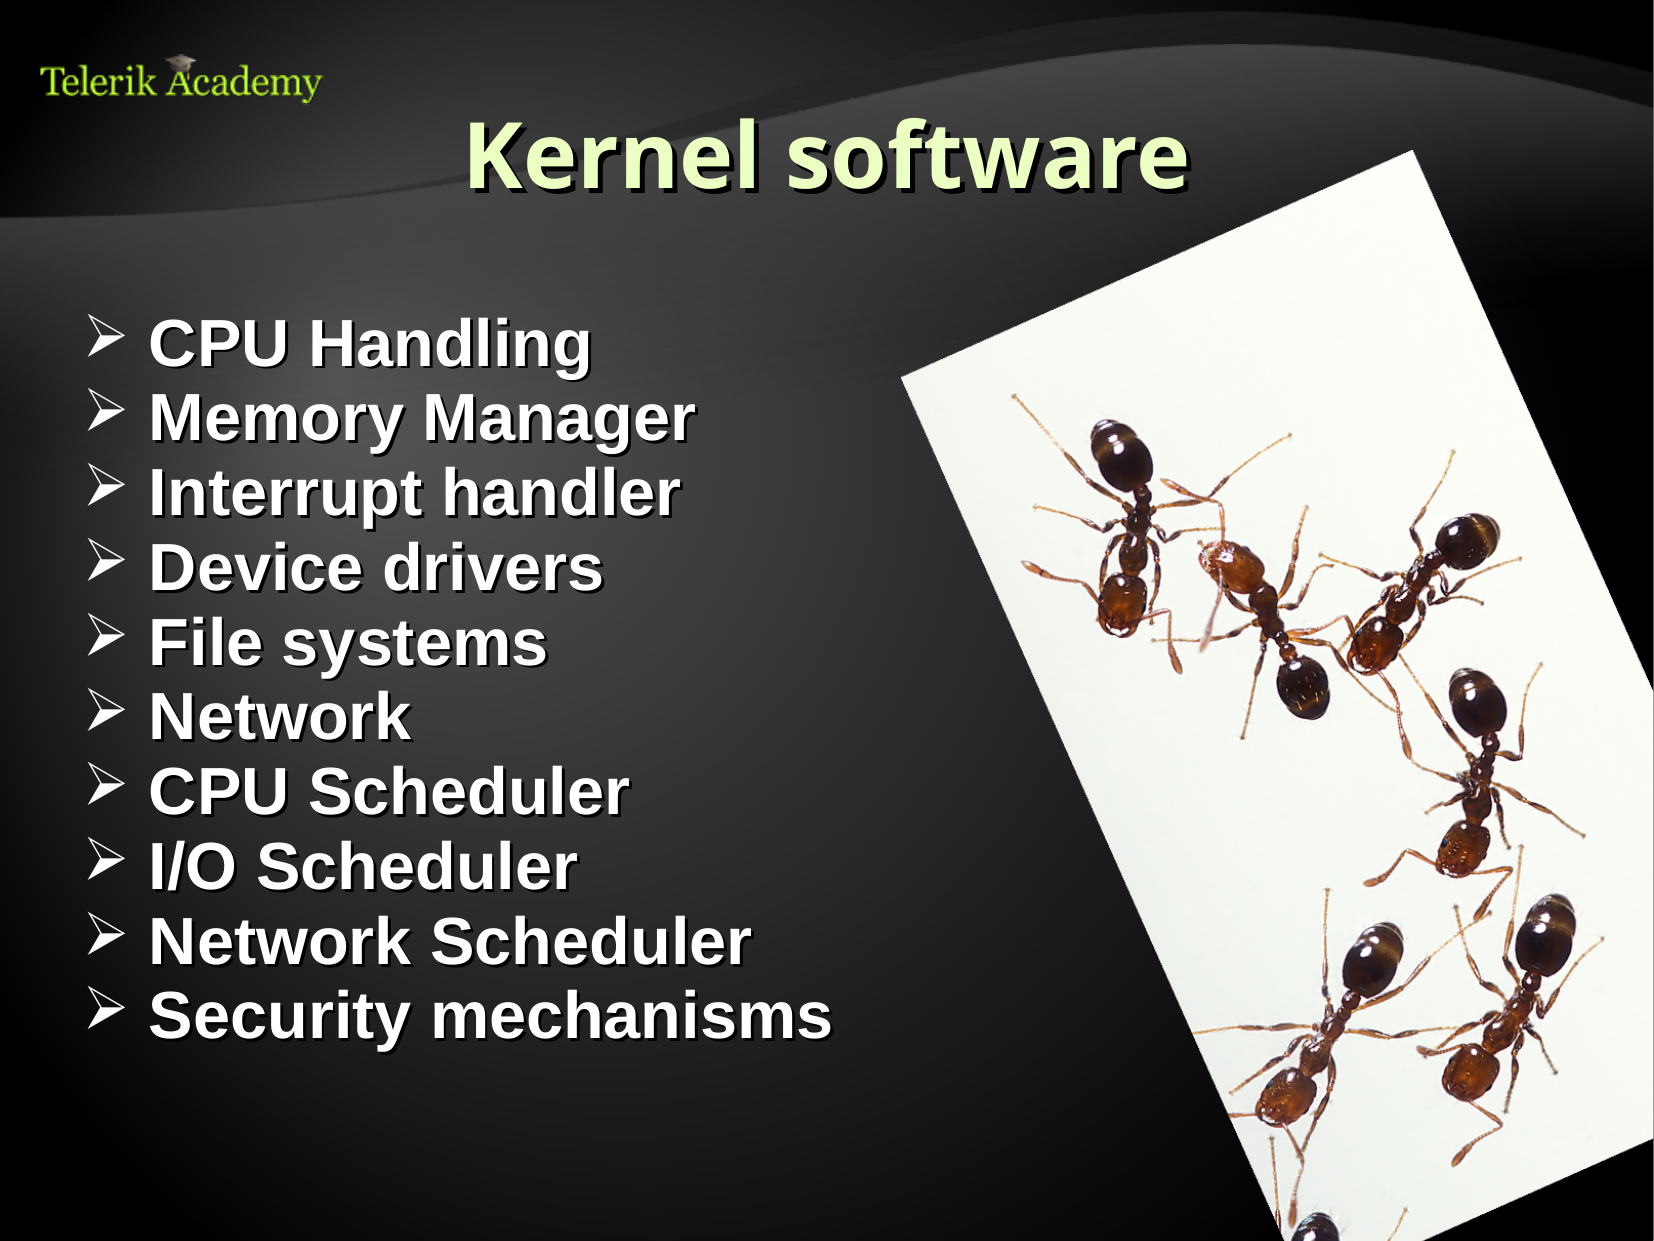

# Kernel software
 CPU Handling
 Memory Manager
 Interrupt handler
 Device drivers
 File systems
 Network
 CPU Scheduler
 I/O Scheduler
 Network Scheduler
 Security mechanisms